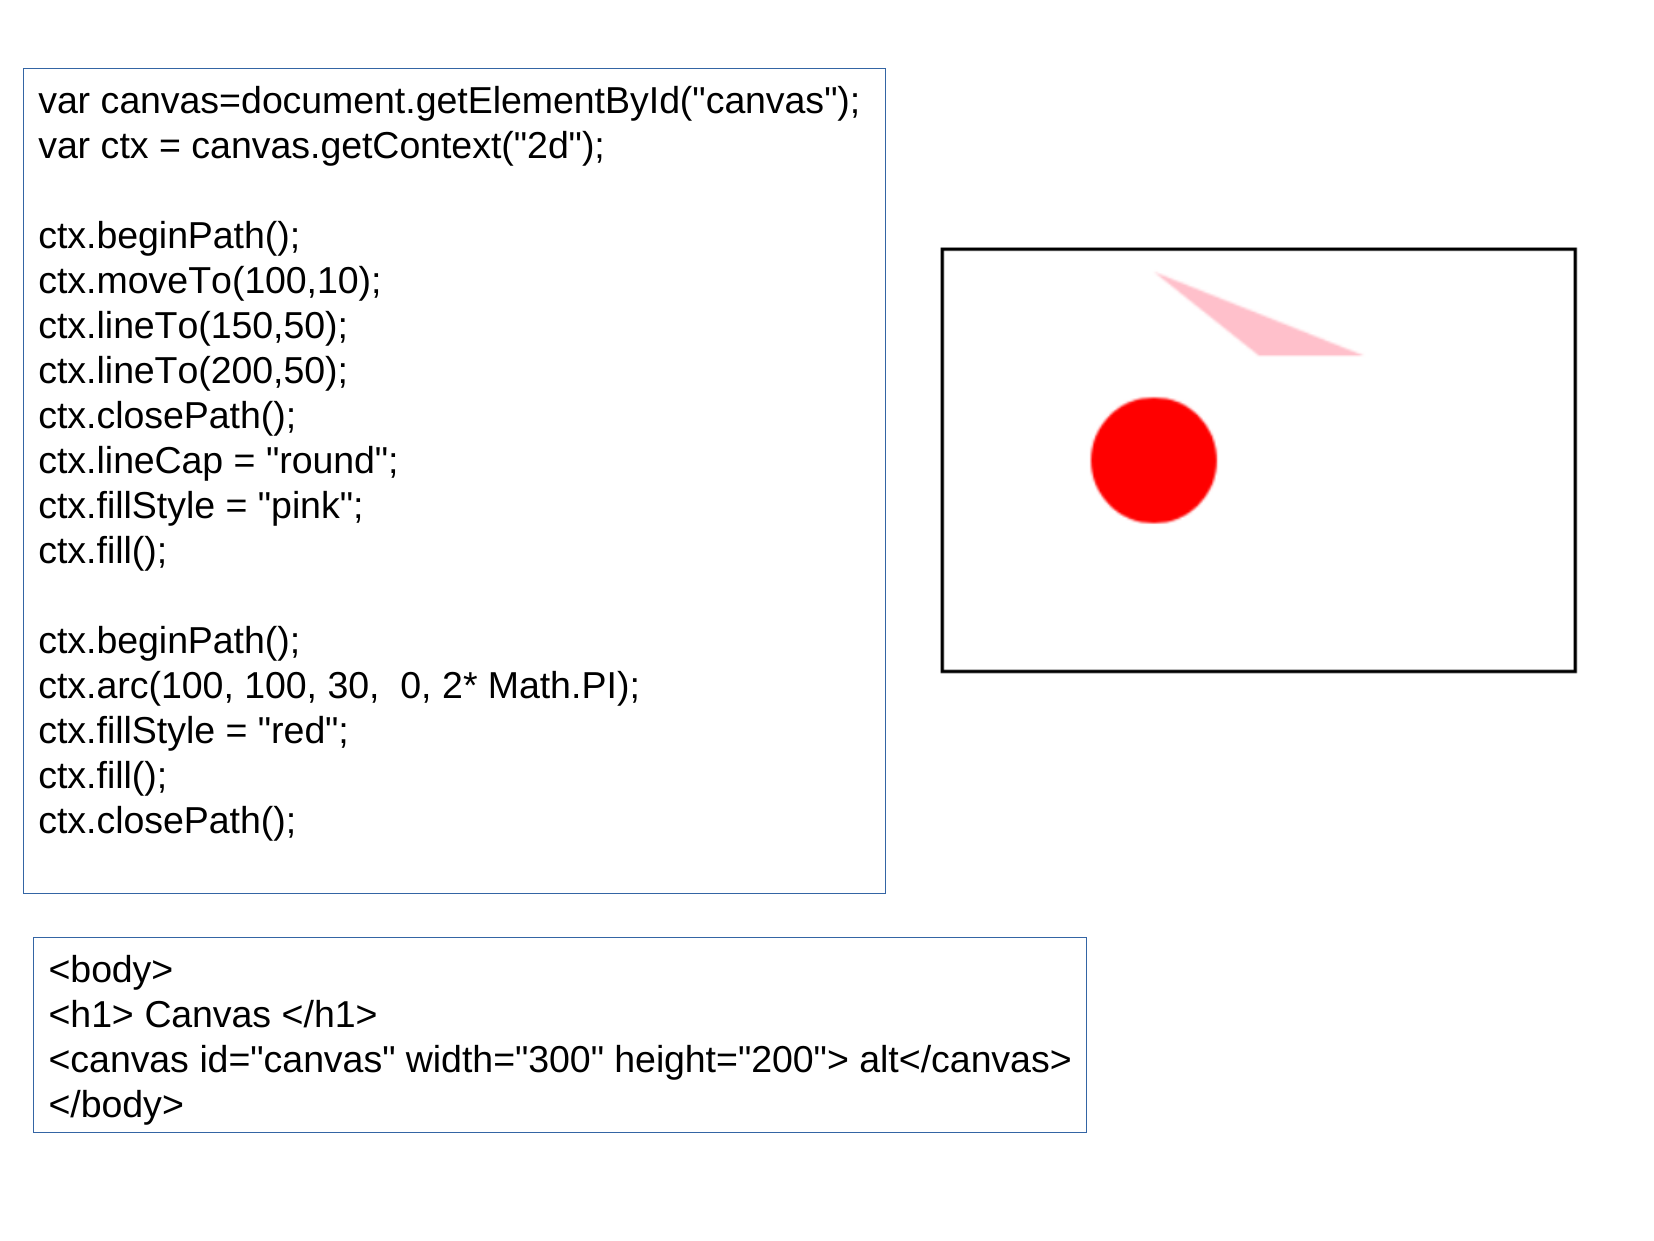

var canvas=document.getElementById("canvas");
var ctx = canvas.getContext("2d");
ctx.beginPath();
ctx.moveTo(100,10);
ctx.lineTo(150,50);
ctx.lineTo(200,50);
ctx.closePath();
ctx.lineCap = "round";
ctx.fillStyle = "pink";
ctx.fill();
ctx.beginPath();
ctx.arc(100, 100, 30, 0, 2* Math.PI);
ctx.fillStyle = "red";
ctx.fill();
ctx.closePath();
<body>
<h1> Canvas </h1>
<canvas id="canvas" width="300" height="200"> alt</canvas>
</body>